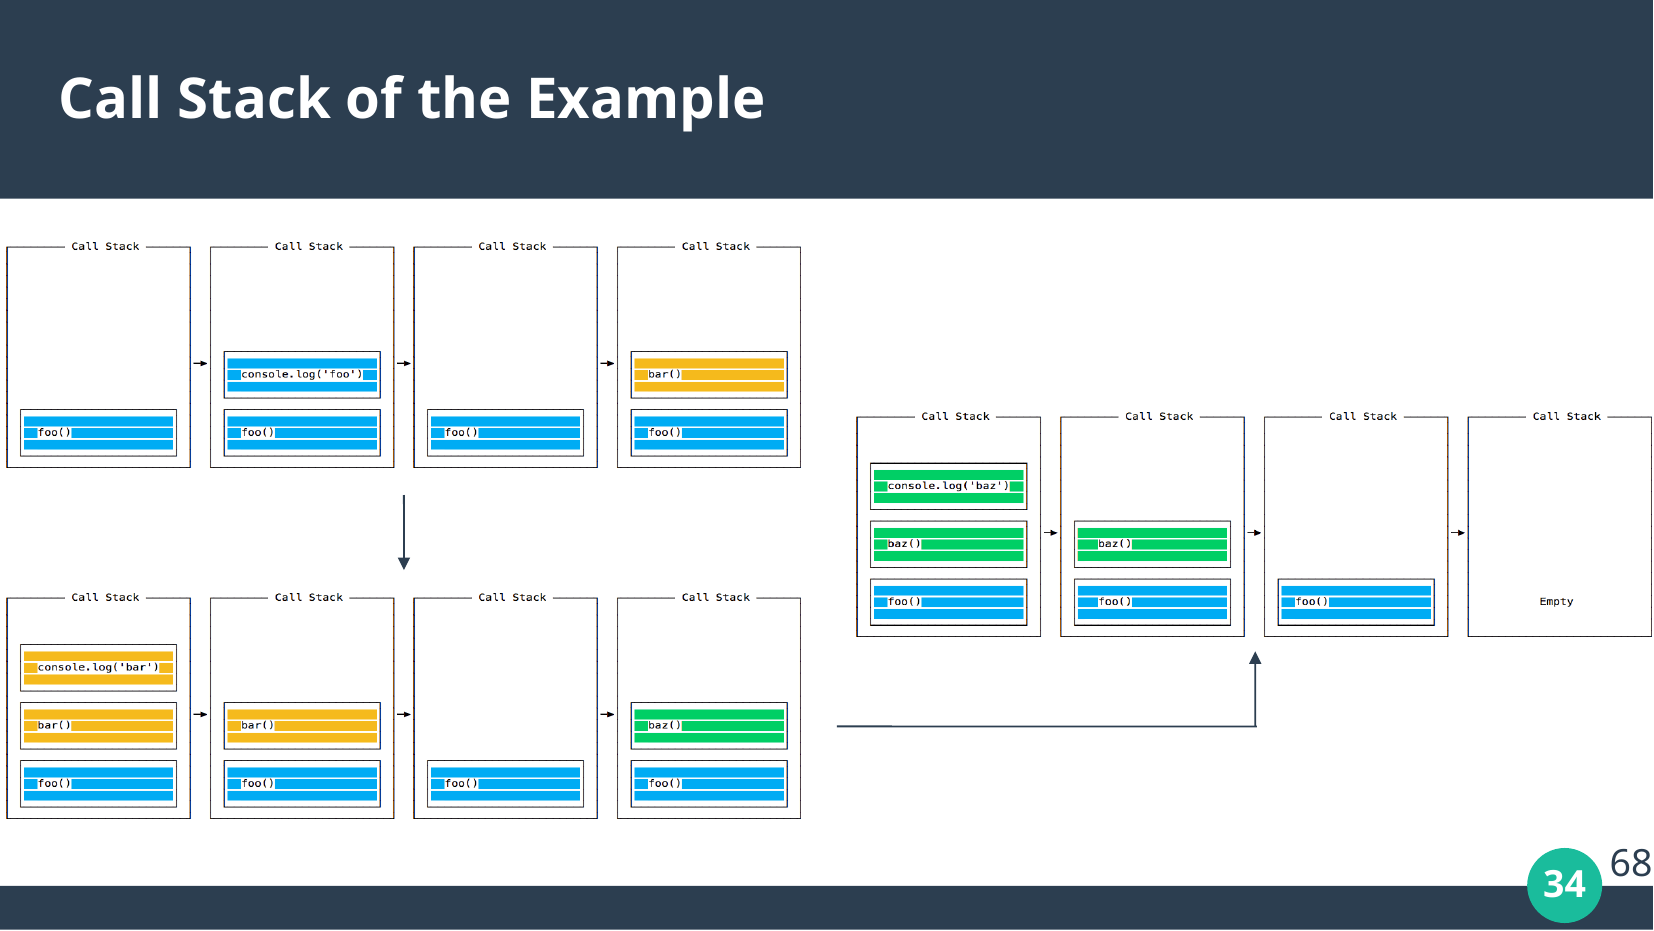

# Call Stack of the Example
68